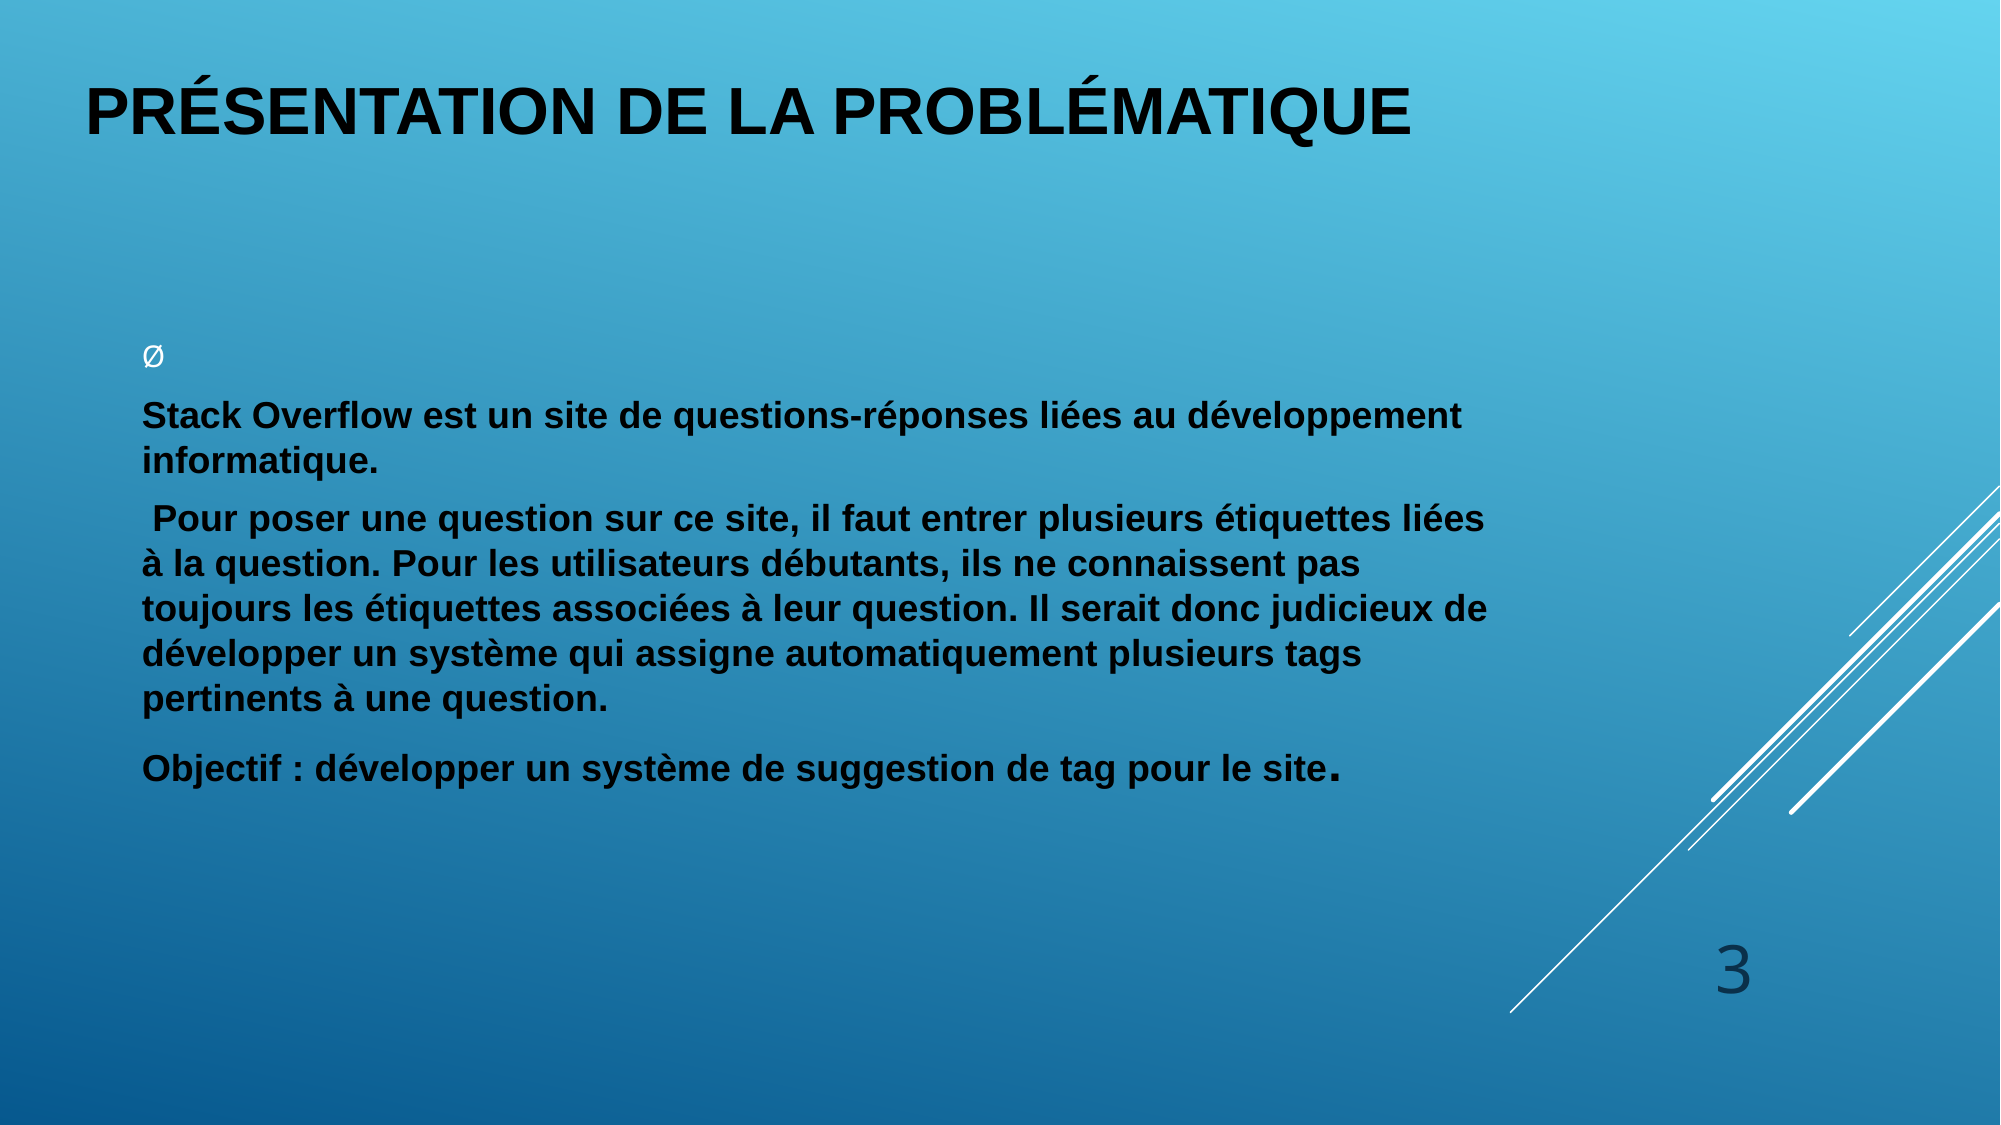

# Présentation de la problématique
Stack Overflow est un site de questions-réponses liées au développement informatique.
 Pour poser une question sur ce site, il faut entrer plusieurs étiquettes liées à la question. Pour les utilisateurs débutants, ils ne connaissent pas toujours les étiquettes associées à leur question. Il serait donc judicieux de développer un système qui assigne automatiquement plusieurs tags pertinents à une question.
Objectif : développer un système de suggestion de tag pour le site.
3